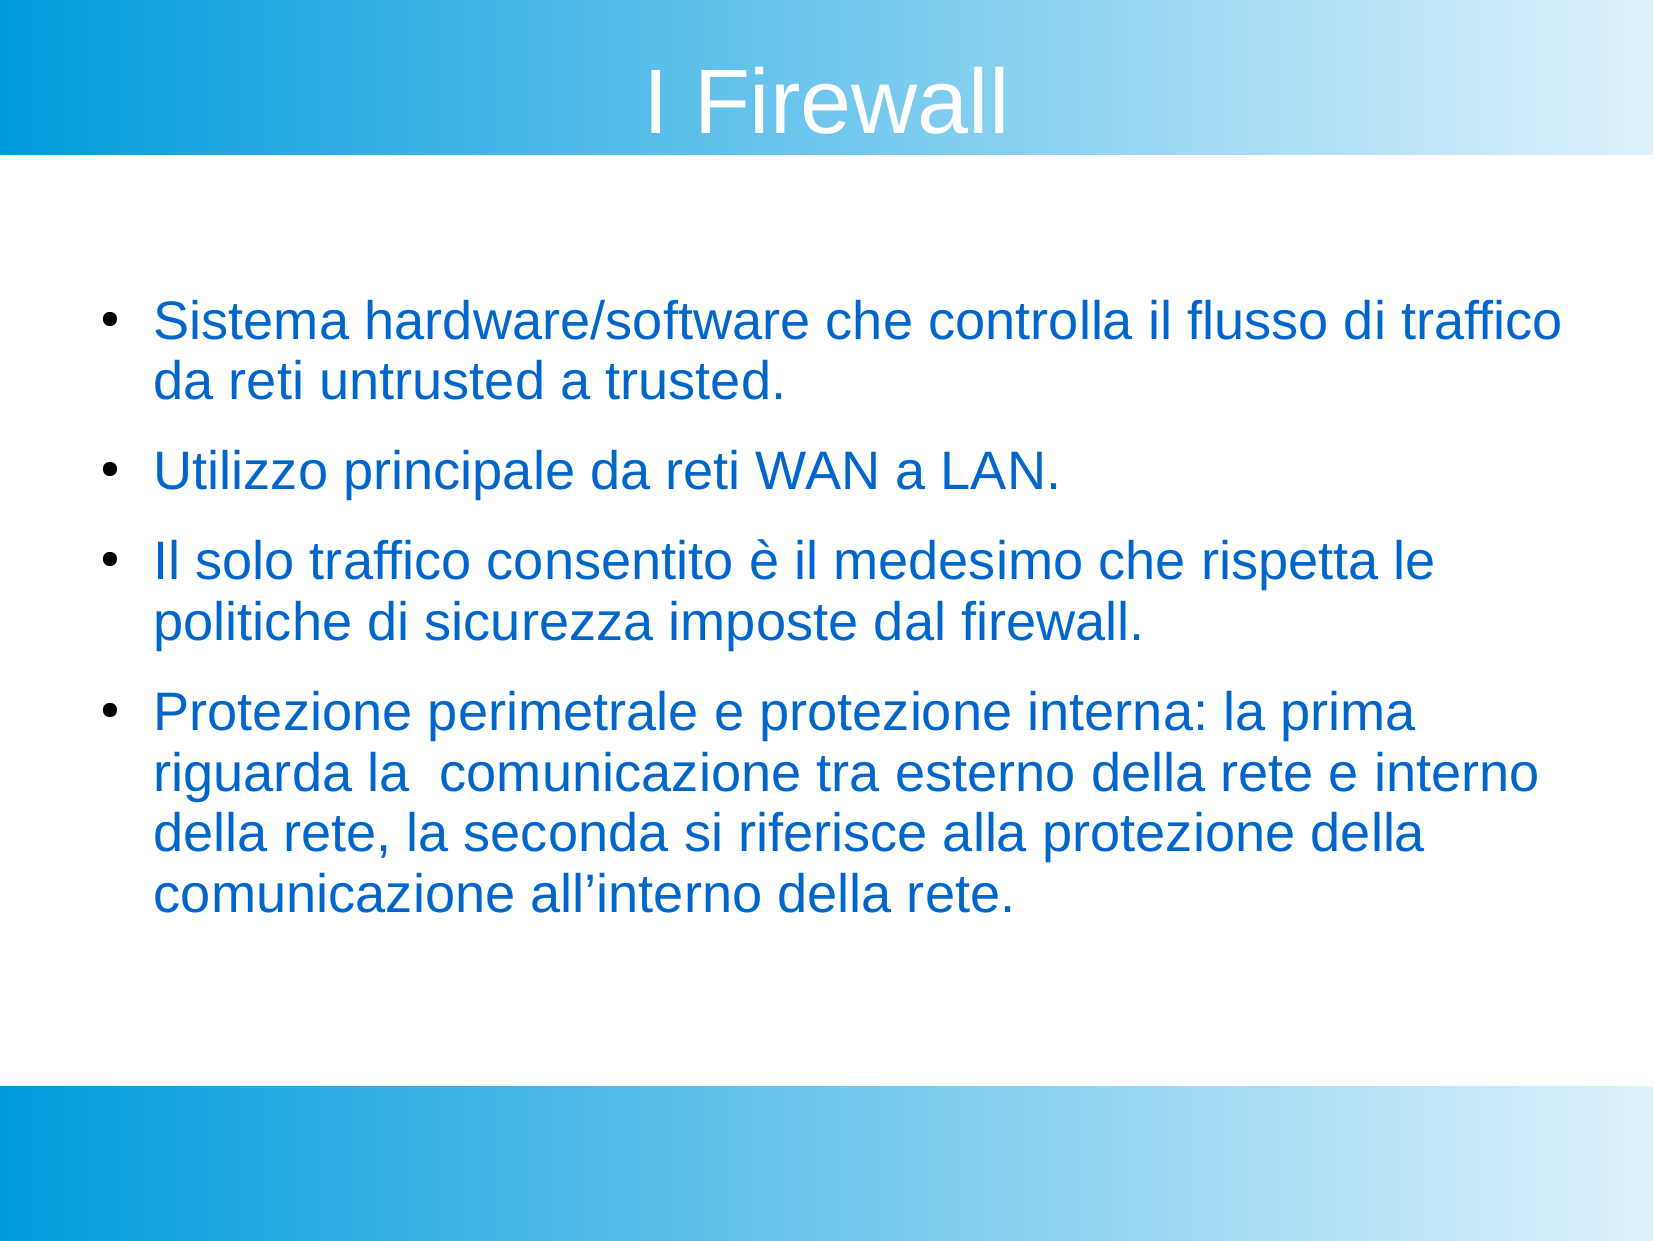

# I Firewall
Sistema hardware/software che controlla il flusso di traffico da reti untrusted a trusted.
Utilizzo principale da reti WAN a LAN.
Il solo traffico consentito è il medesimo che rispetta le politiche di sicurezza imposte dal firewall.
Protezione perimetrale e protezione interna: la prima riguarda la comunicazione tra esterno della rete e interno della rete, la seconda si riferisce alla protezione della comunicazione all’interno della rete.